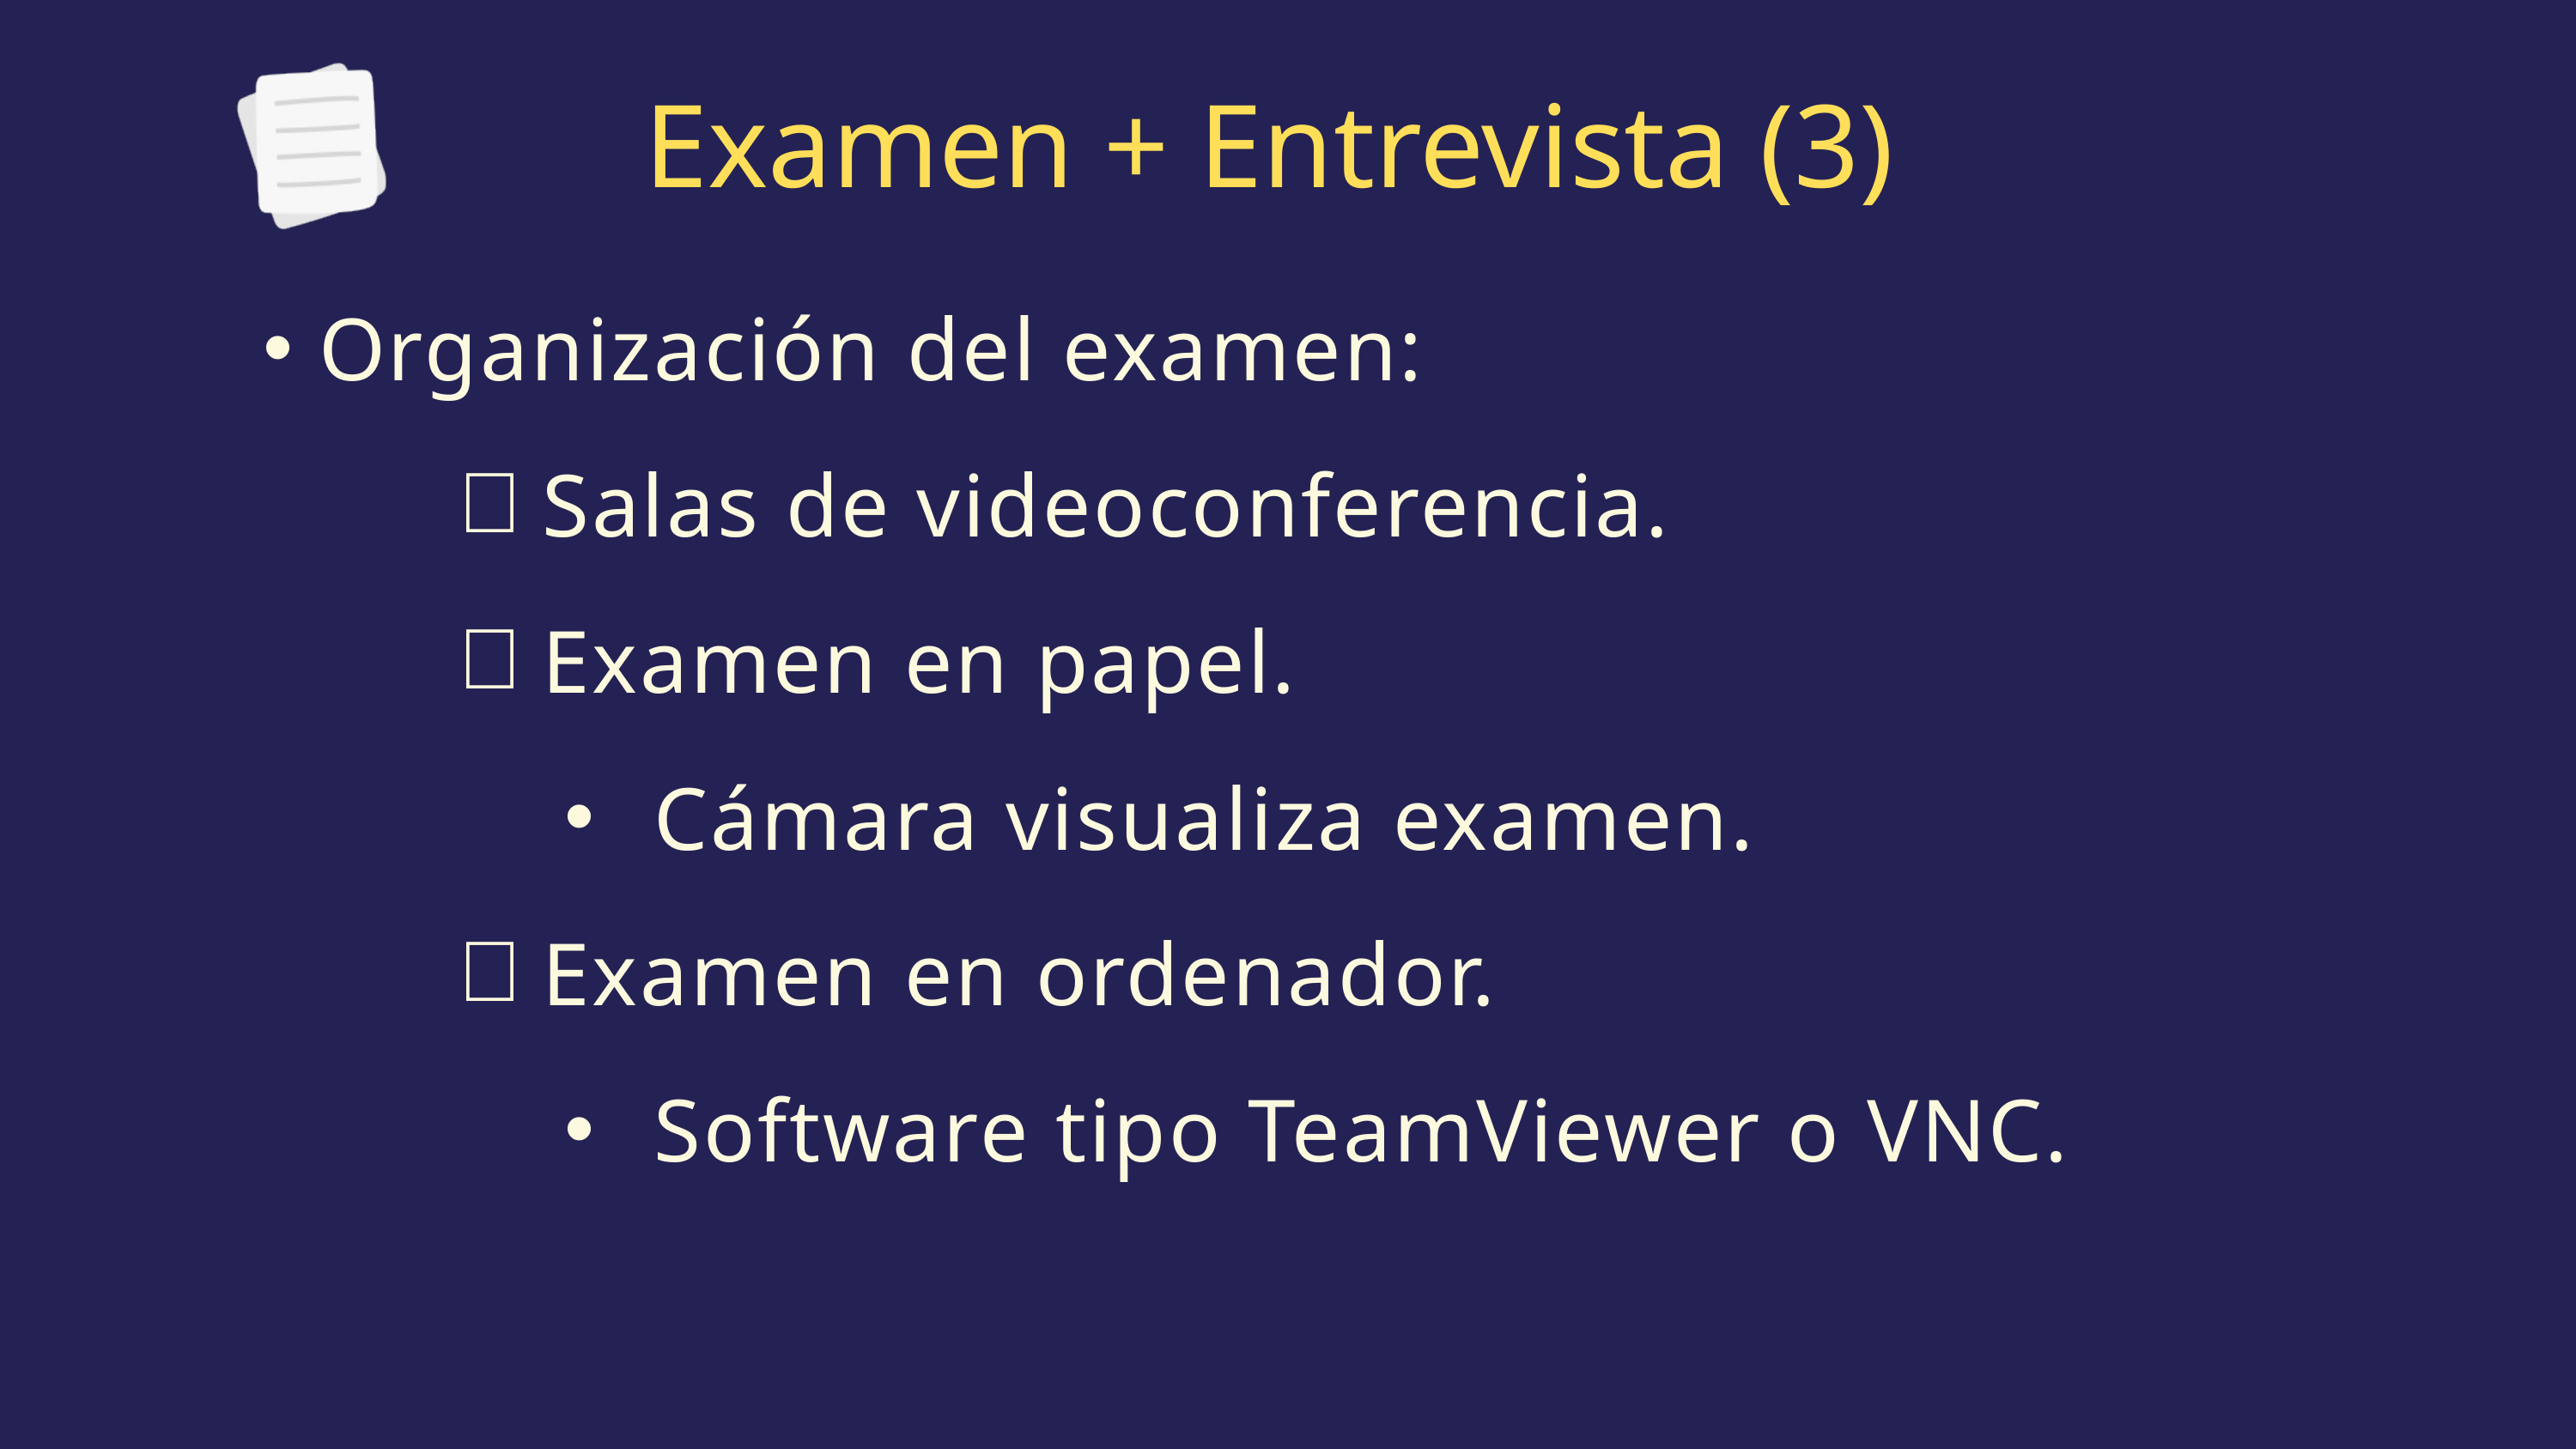

Examen + Entrevista (3)
Organización del examen:
Salas de videoconferencia.
Examen en papel.
Cámara visualiza examen.
Examen en ordenador.
Software tipo TeamViewer o VNC.